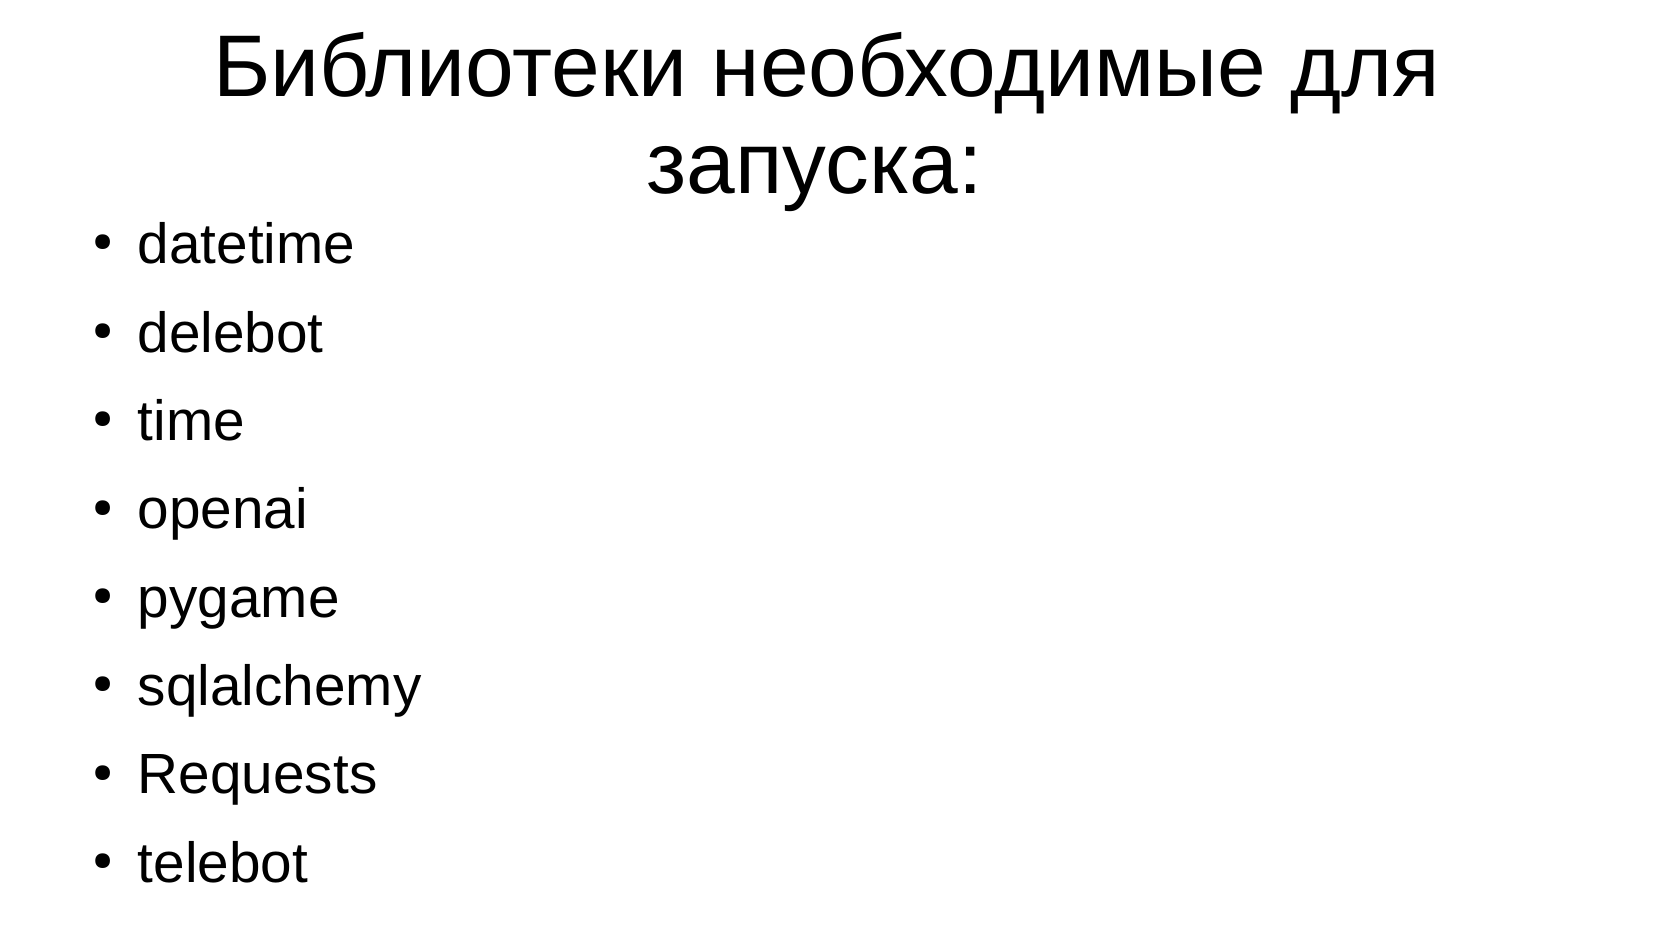

# Библиотеки необходимые для запуска:
datetime
delebot
time
openai
pygame
sqlalchemy
Requests
telebot